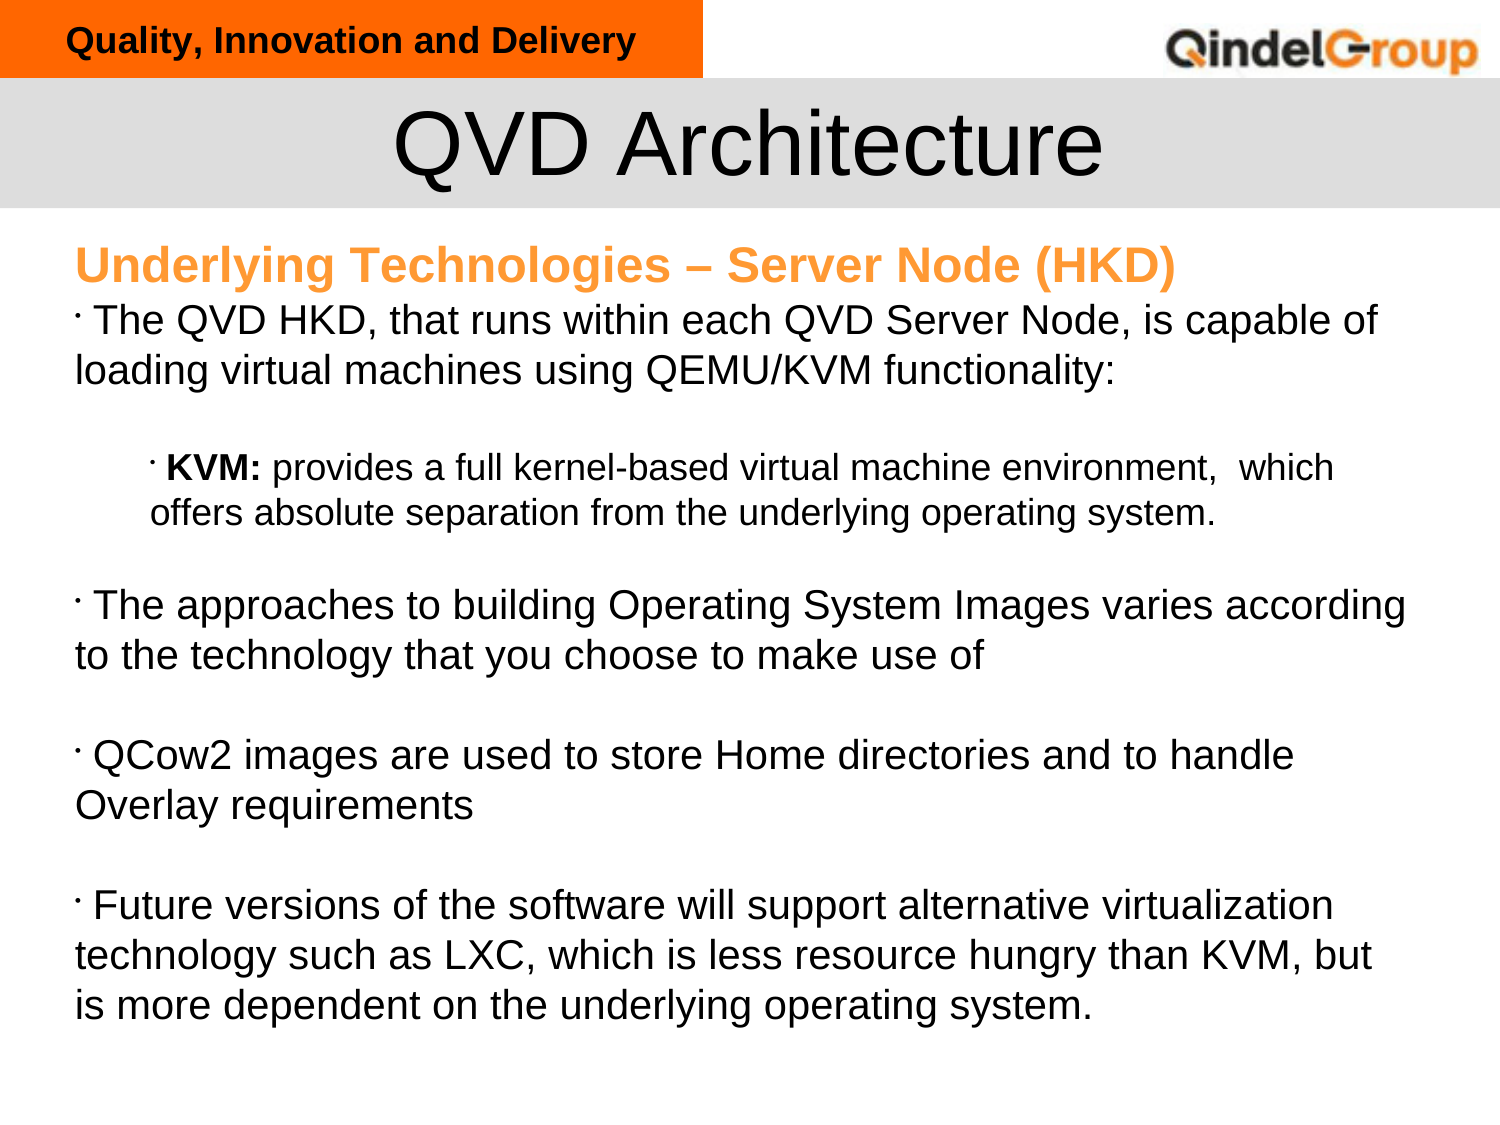

# QVD Architecture
Underlying Technologies – Server Node (HKD)
 The QVD HKD, that runs within each QVD Server Node, is capable of loading virtual machines using QEMU/KVM functionality:
 KVM: provides a full kernel-based virtual machine environment, which offers absolute separation from the underlying operating system.
 The approaches to building Operating System Images varies according to the technology that you choose to make use of
 QCow2 images are used to store Home directories and to handle Overlay requirements
 Future versions of the software will support alternative virtualization technology such as LXC, which is less resource hungry than KVM, but is more dependent on the underlying operating system.